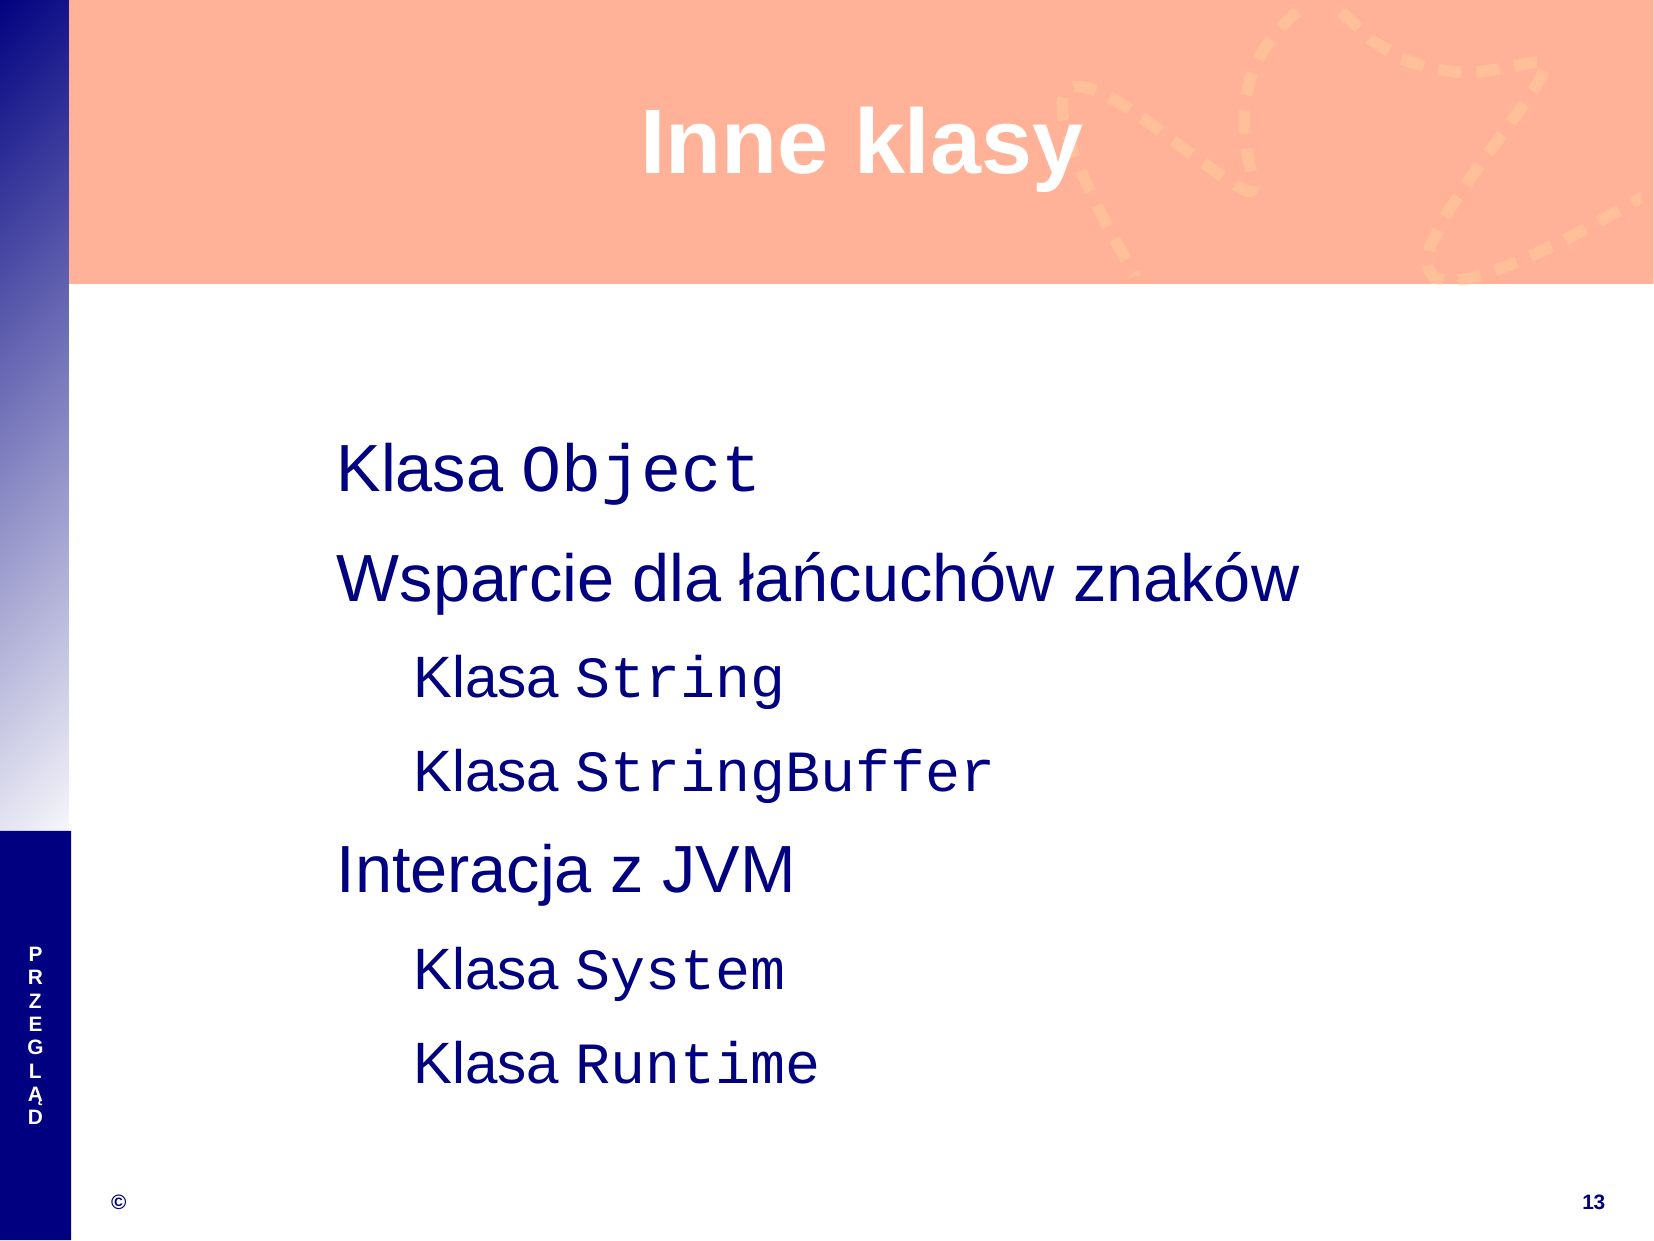

# Inne klasy
Klasa Object
Wsparcie dla łańcuchów znaków
Klasa String
Klasa StringBuffer
Interacja z JVM
Klasa System
Klasa Runtime
P
R
Z
E
G
L
Ą
D